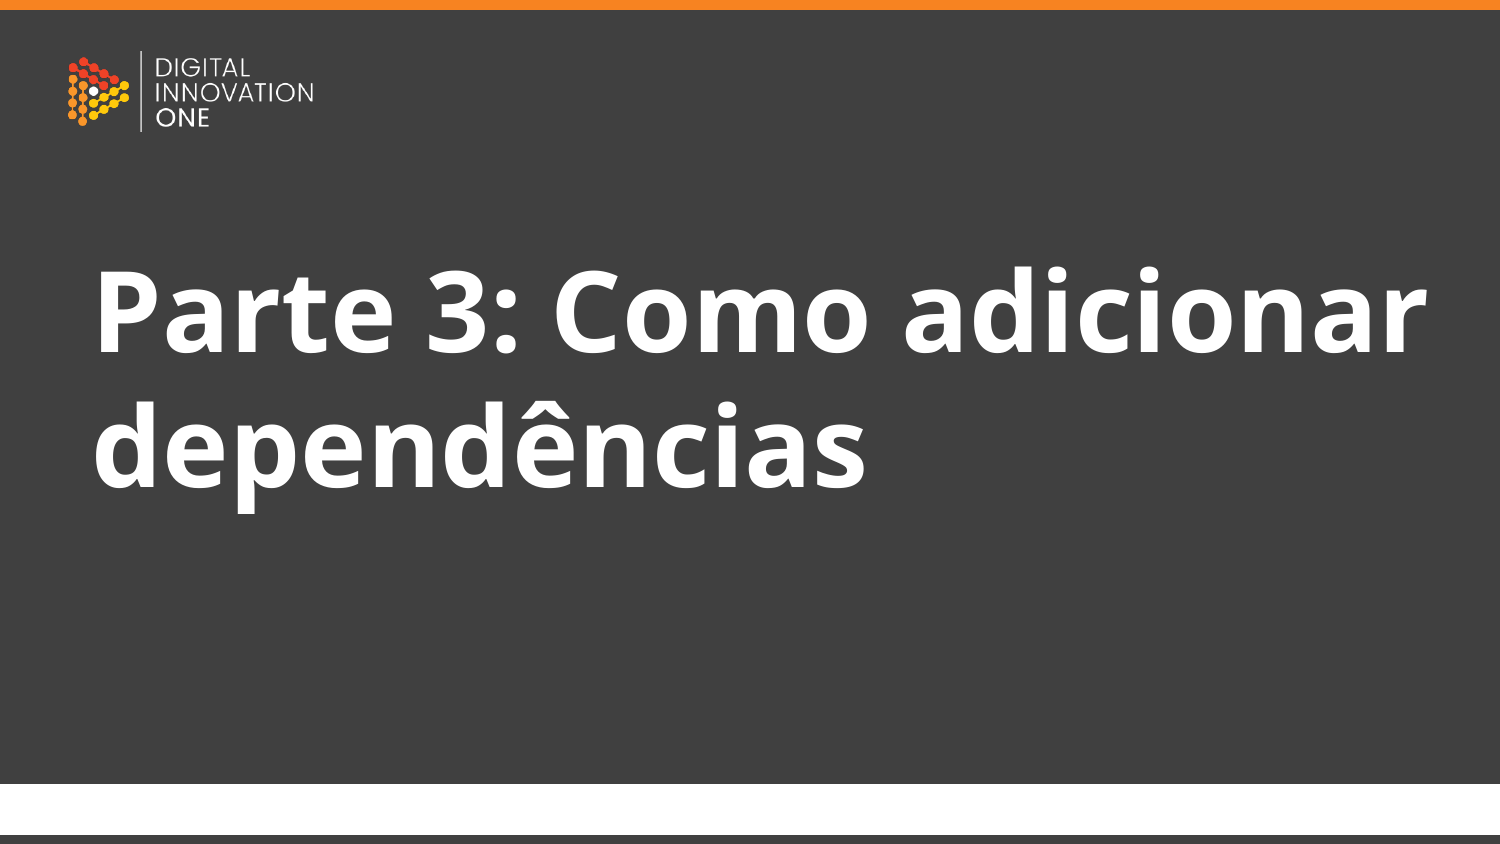

[Nome do curso]
Parte 3: Como adicionar dependências
[Nome da aula]
# [Nome do palestrante] [Posição]